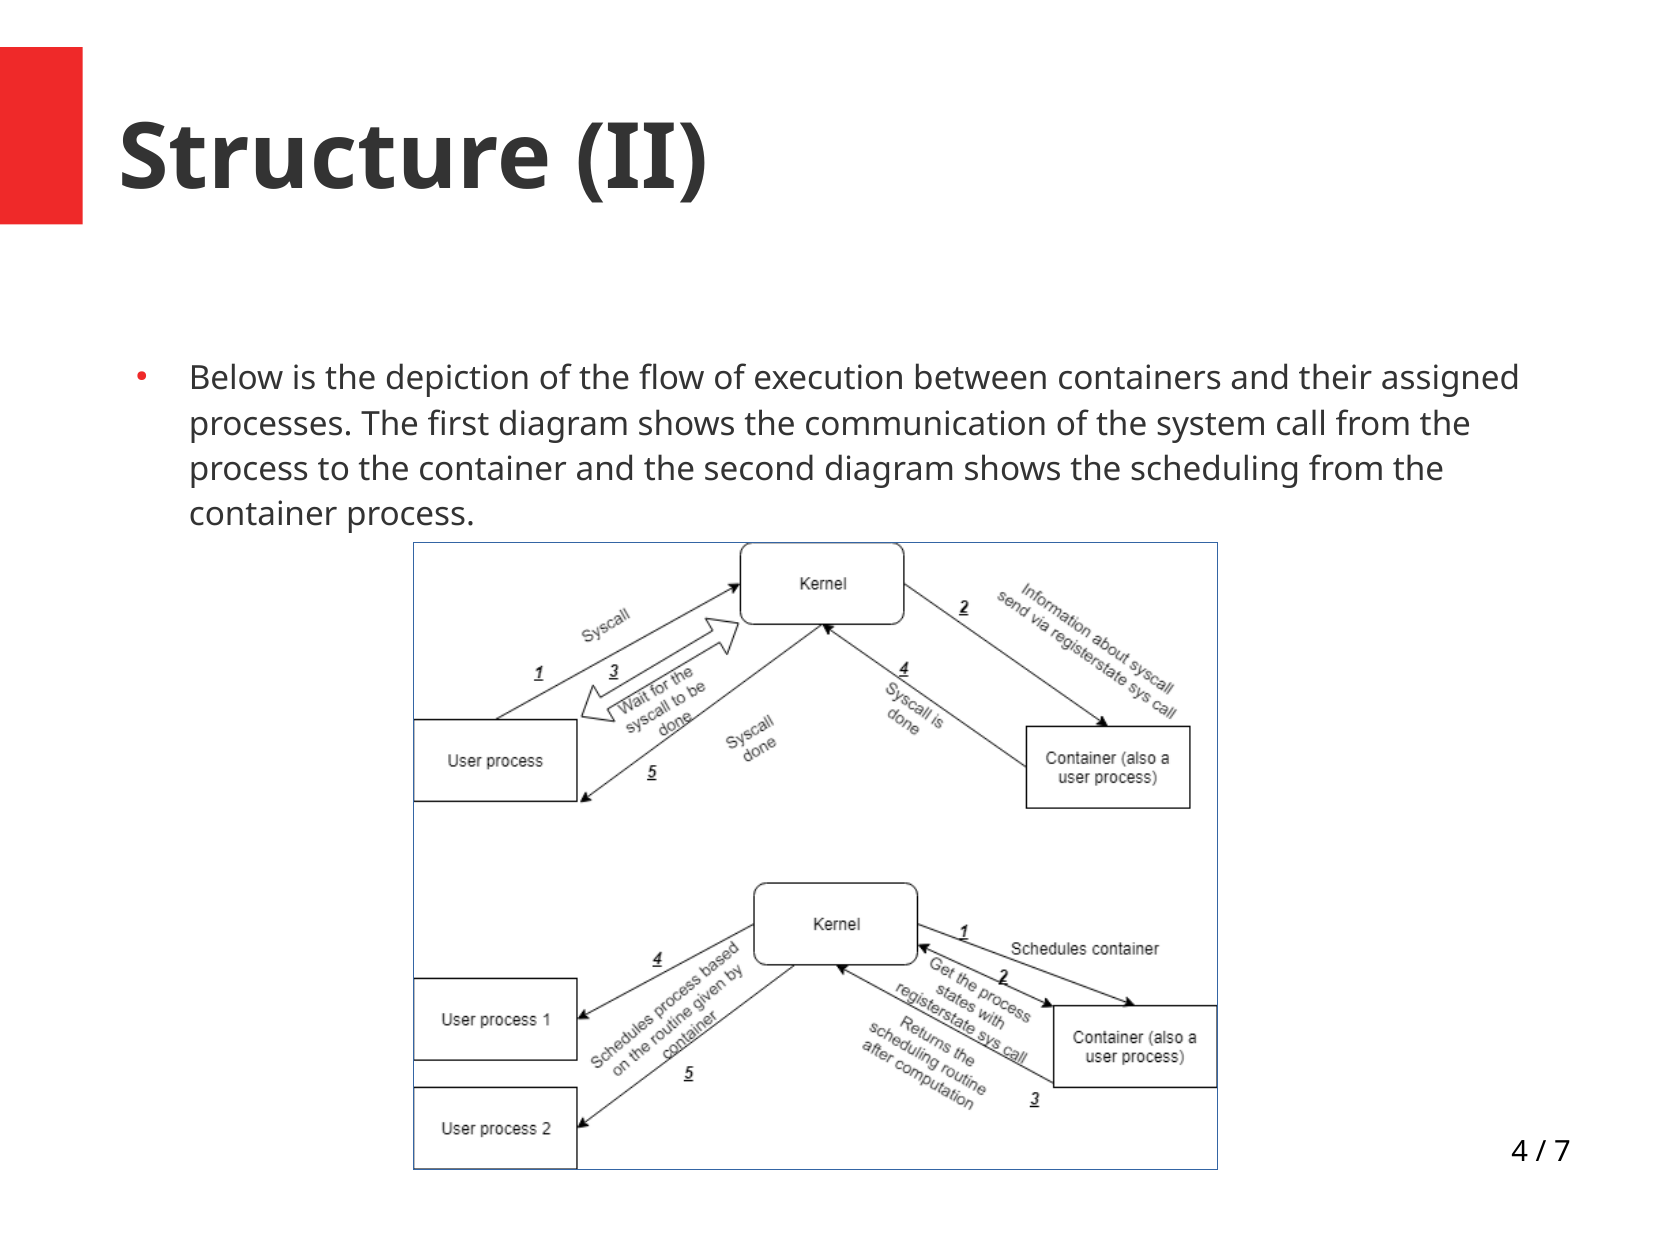

# Structure (II)
Below is the depiction of the flow of execution between containers and their assigned processes. The first diagram shows the communication of the system call from the process to the container and the second diagram shows the scheduling from the container process.
4